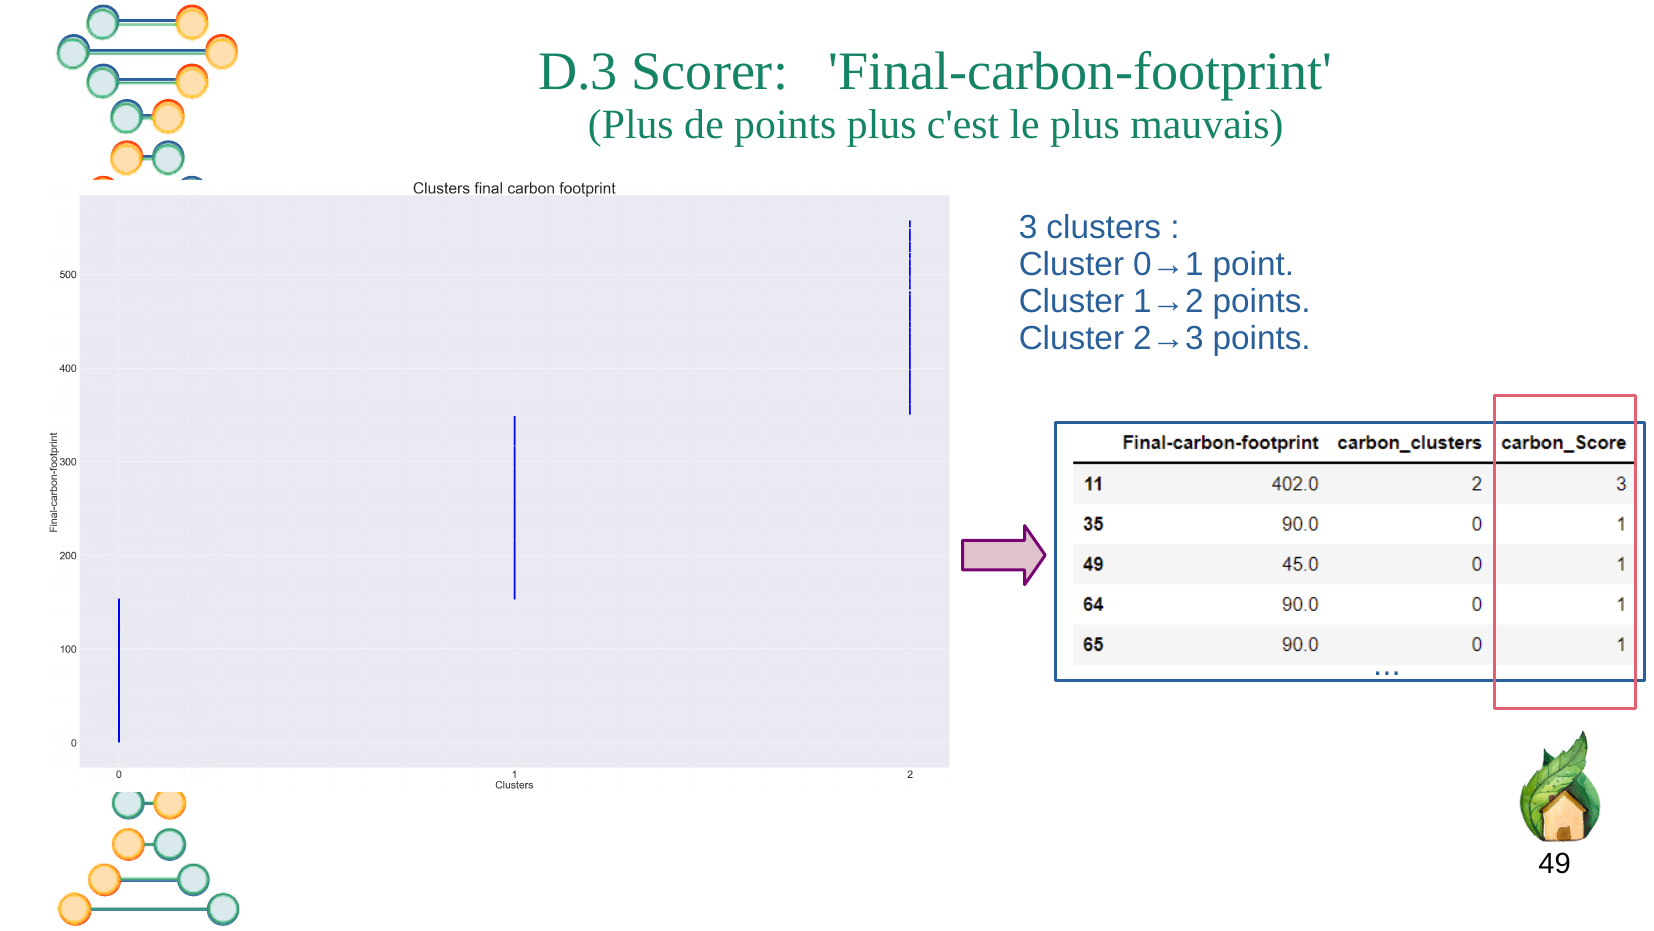

# D.3 Scorer: 'Final-carbon-footprint' (Plus de points plus c'est le plus mauvais)
3 clusters :
Cluster 0→1 point.
Cluster 1→2 points.
Cluster 2→3 points.
...
49